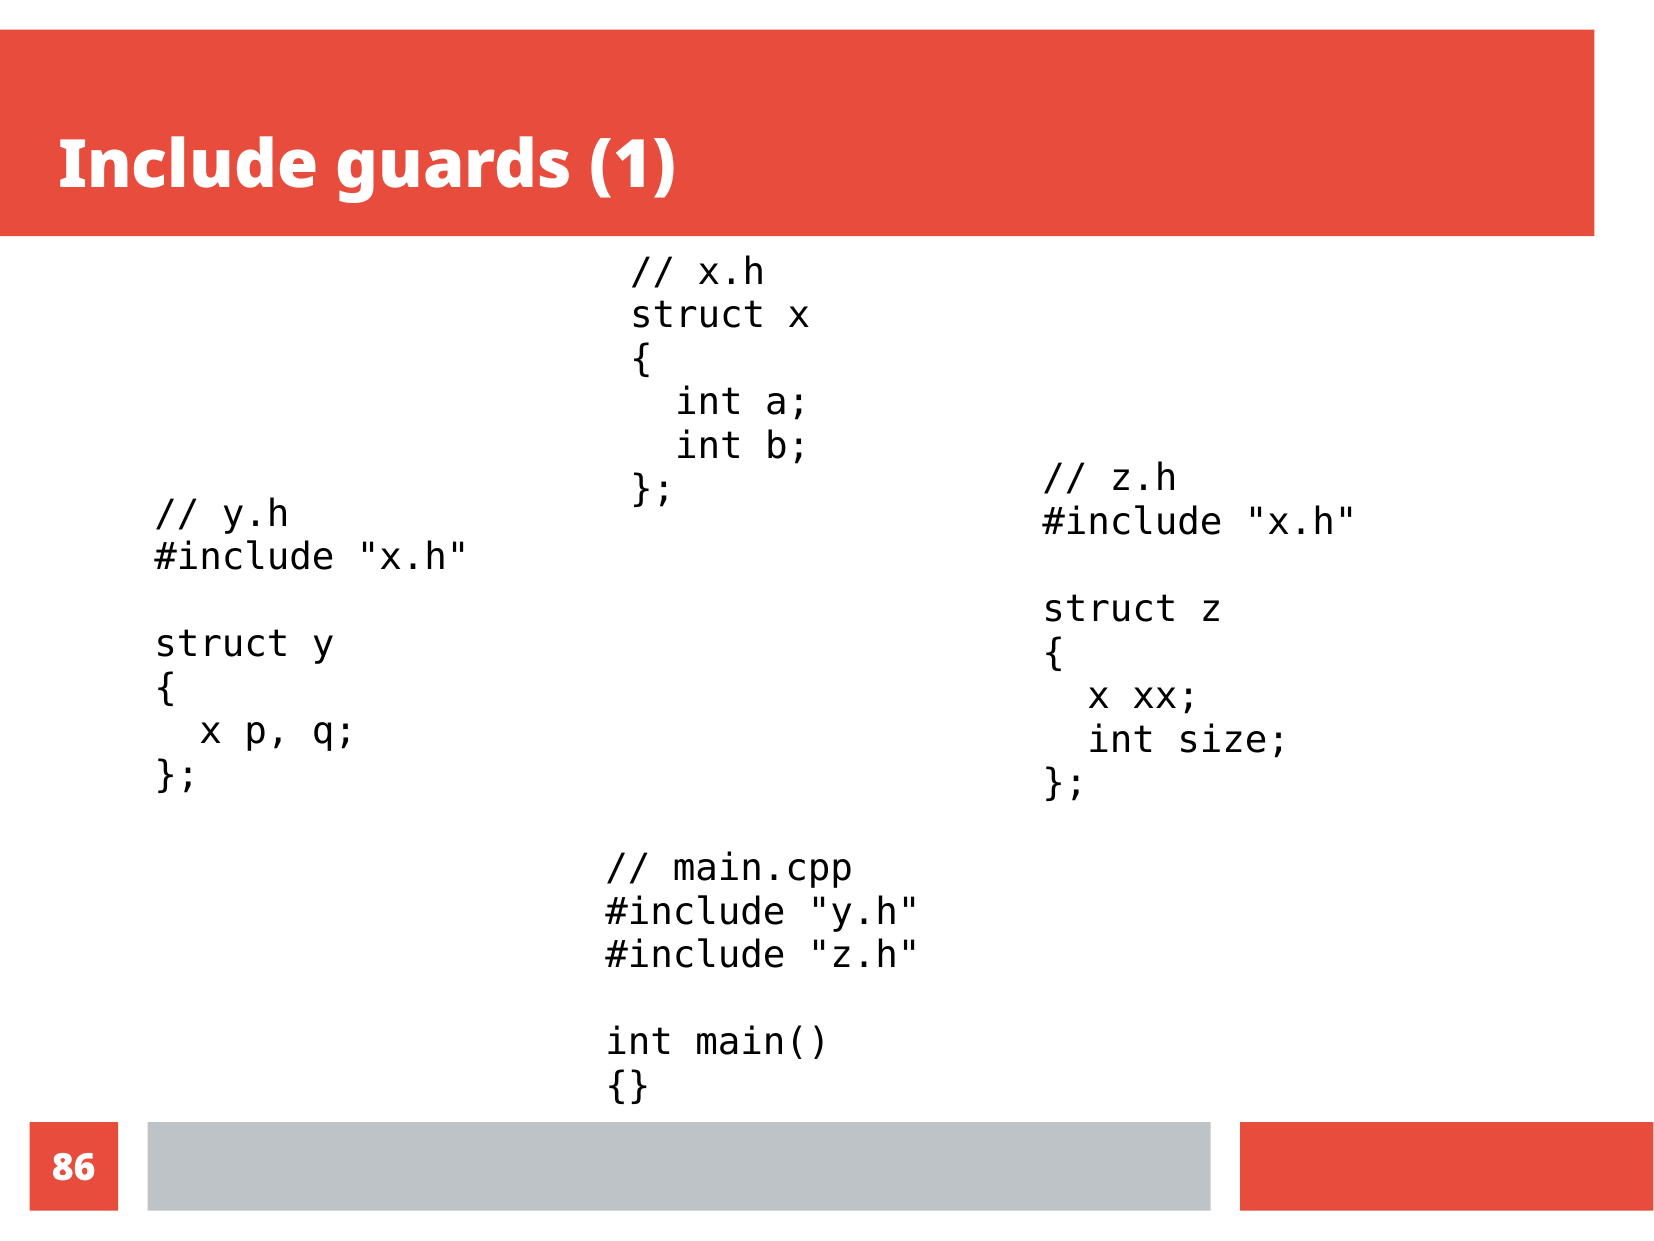

# Include guards (1)
// x.h
struct x
{
 int a;
 int b;
};
// z.h
#include "x.h"
struct z
{
 x xx;
 int size;
};
// y.h
#include "x.h"
struct y
{
 x p, q;
};
// main.cpp
#include "y.h"
#include "z.h"
int main()
{}
86